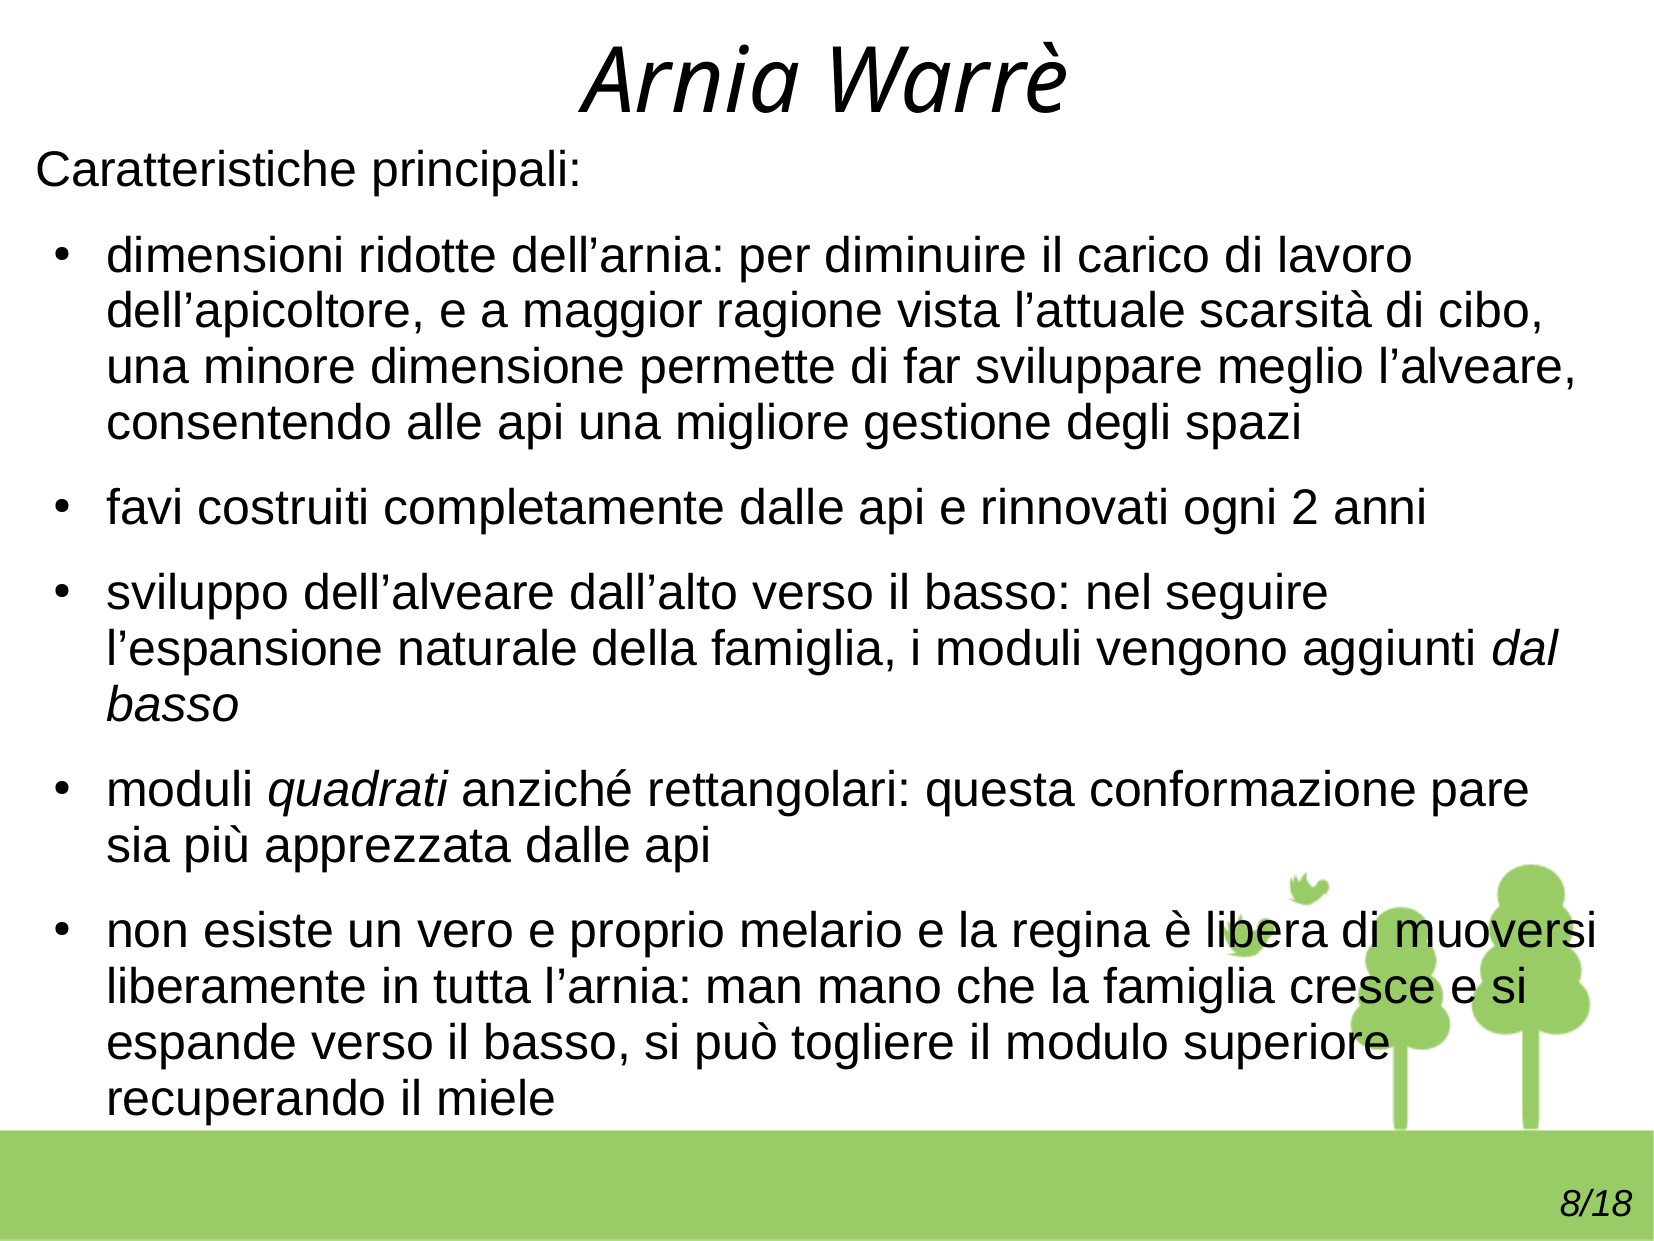

# Arnia Warrè
Caratteristiche principali:
dimensioni ridotte dell’arnia: per diminuire il carico di lavoro dell’apicoltore, e a maggior ragione vista l’attuale scarsità di cibo, una minore dimensione permette di far sviluppare meglio l’alveare, consentendo alle api una migliore gestione degli spazi
favi costruiti completamente dalle api e rinnovati ogni 2 anni
sviluppo dell’alveare dall’alto verso il basso: nel seguire l’espansione naturale della famiglia, i moduli vengono aggiunti dal basso
moduli quadrati anziché rettangolari: questa conformazione pare sia più apprezzata dalle api
non esiste un vero e proprio melario e la regina è libera di muoversi liberamente in tutta l’arnia: man mano che la famiglia cresce e si espande verso il basso, si può togliere il modulo superiore recuperando il miele